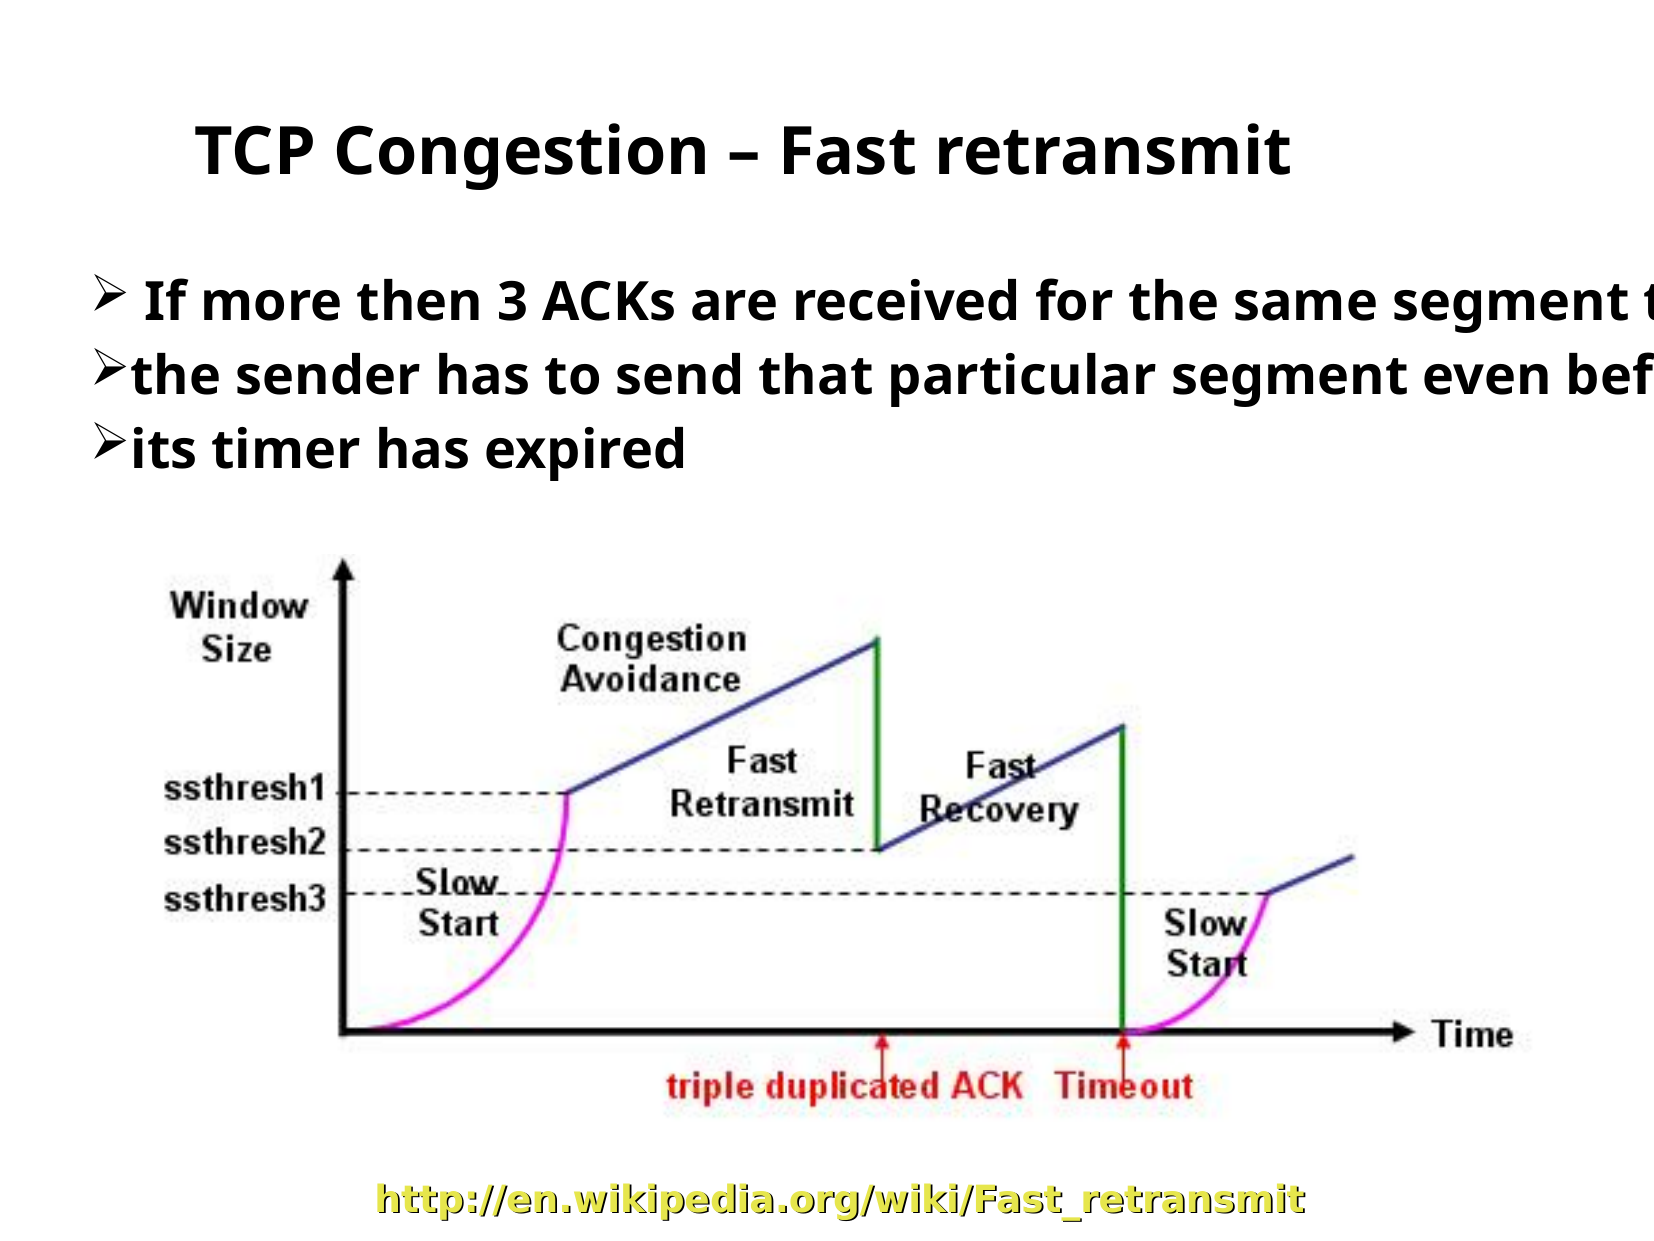

# TCP Congestion – Fast retransmit
 If more then 3 ACKs are received for the same segment the
the sender has to send that particular segment even before
its timer has expired
http://en.wikipedia.org/wiki/Fast_retransmit